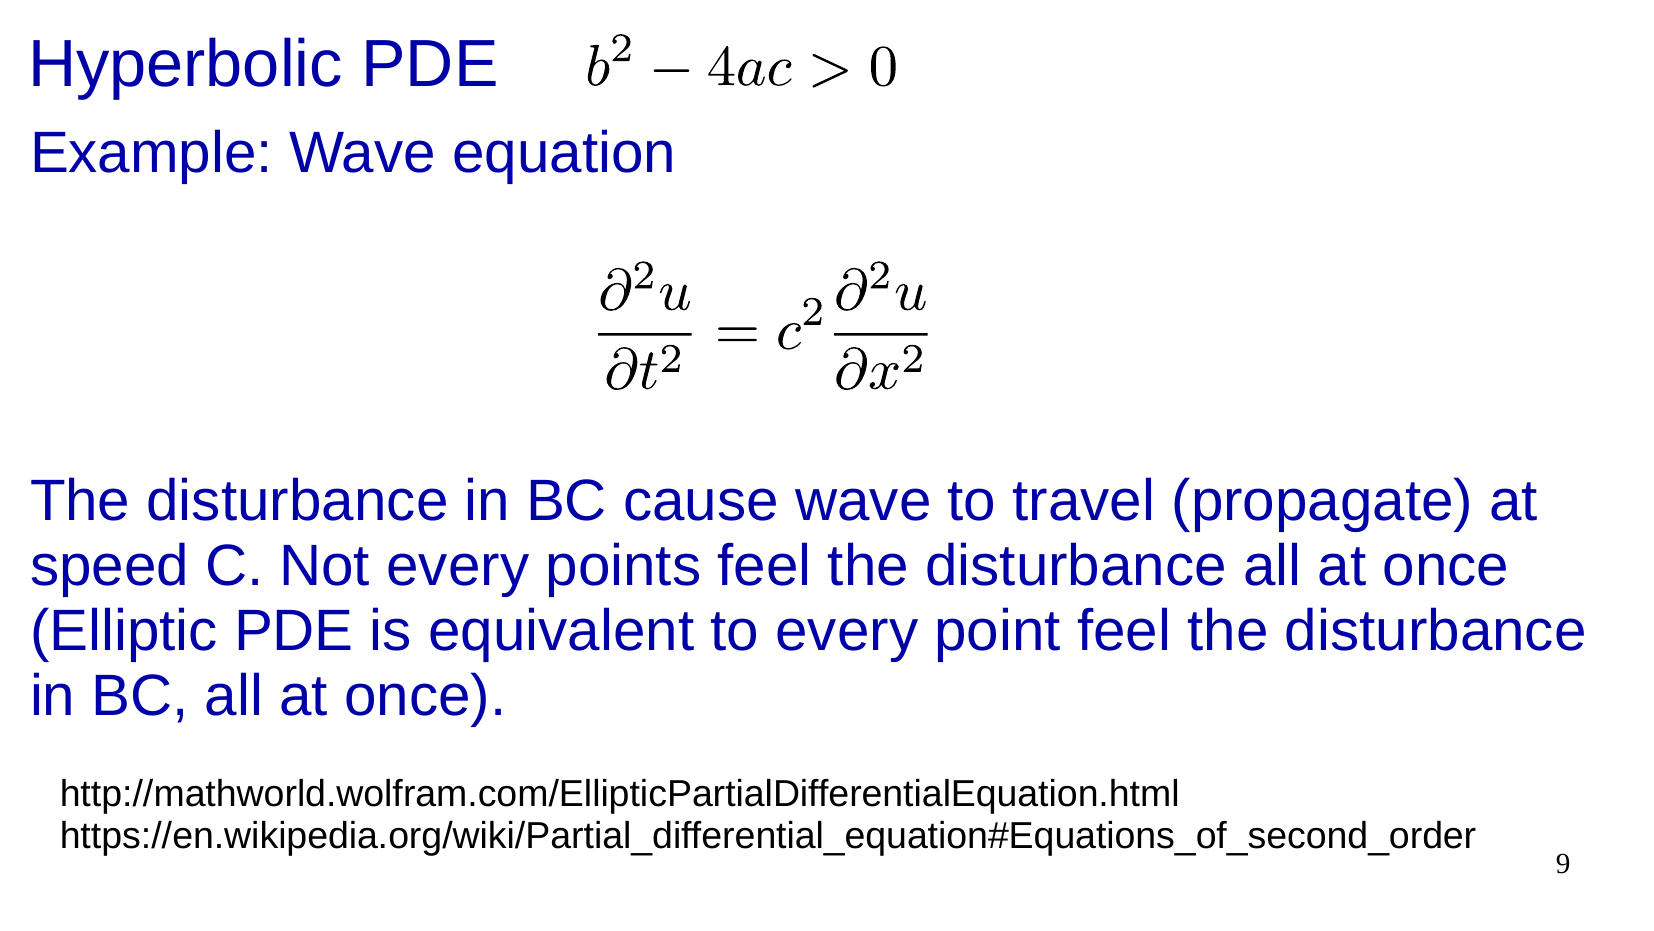

# Hyperbolic PDE
Example: Wave equation
The disturbance in BC cause wave to travel (propagate) at speed C. Not every points feel the disturbance all at once (Elliptic PDE is equivalent to every point feel the disturbance in BC, all at once).
http://mathworld.wolfram.com/EllipticPartialDifferentialEquation.html
https://en.wikipedia.org/wiki/Partial_differential_equation#Equations_of_second_order
9